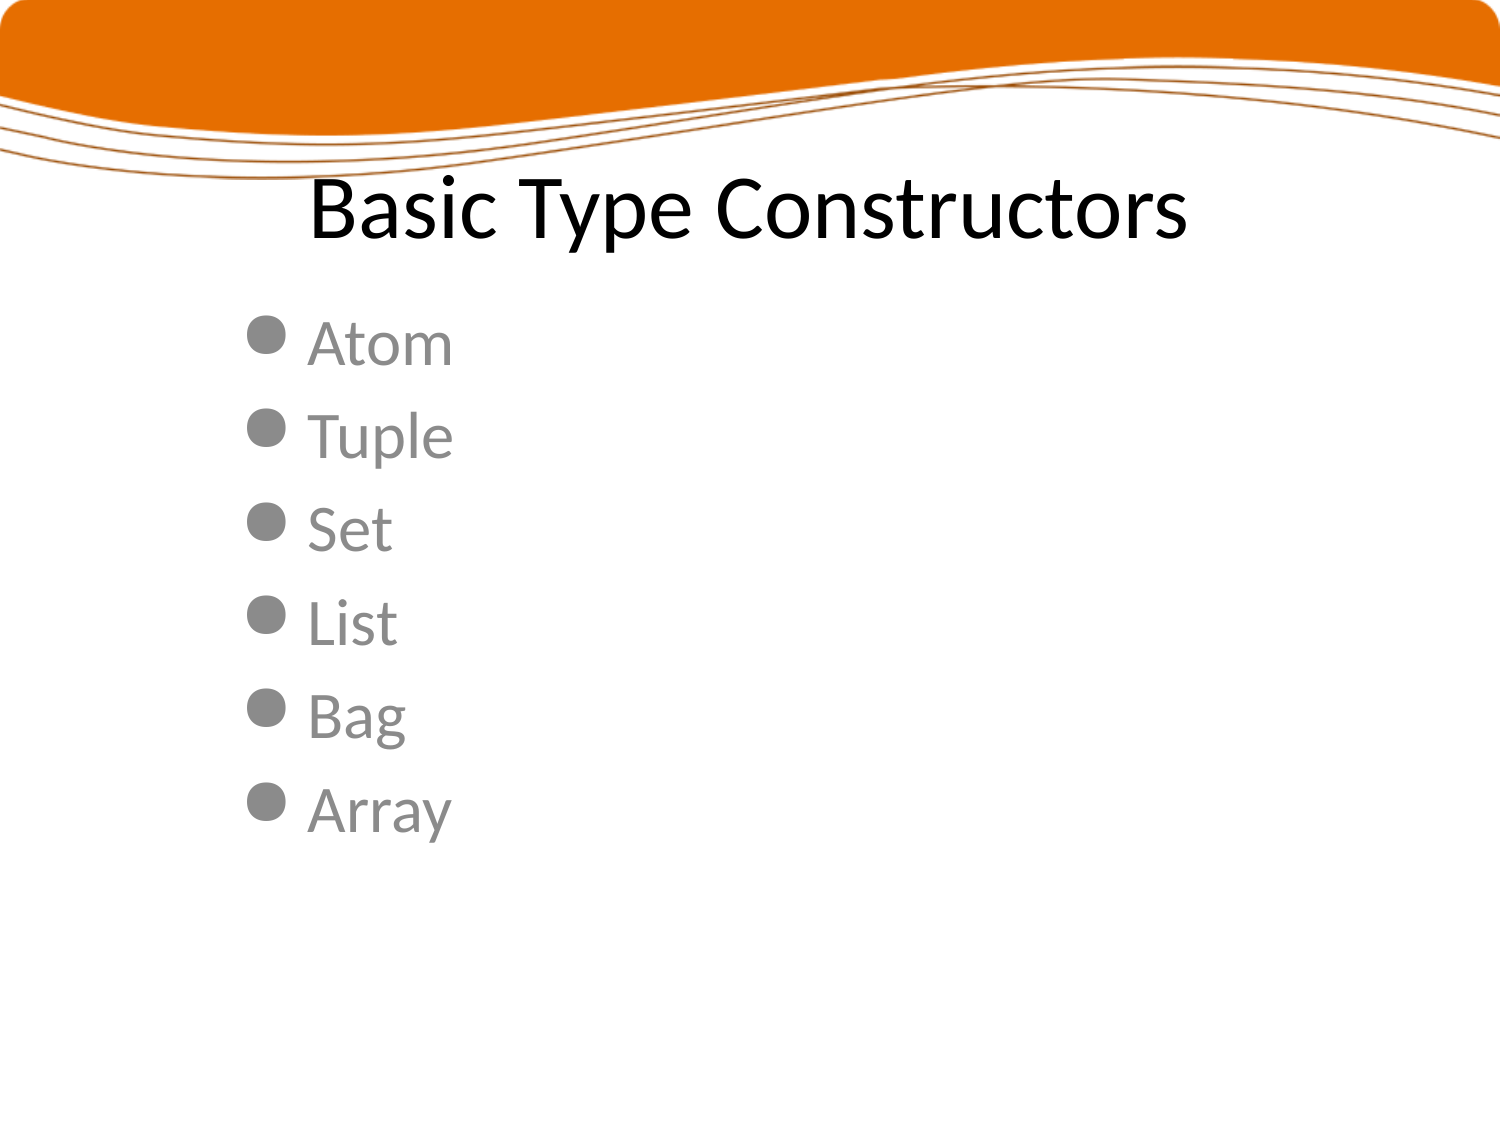

Basic Type Constructors
 Atom
 Tuple
 Set
 List
 Bag
 Array